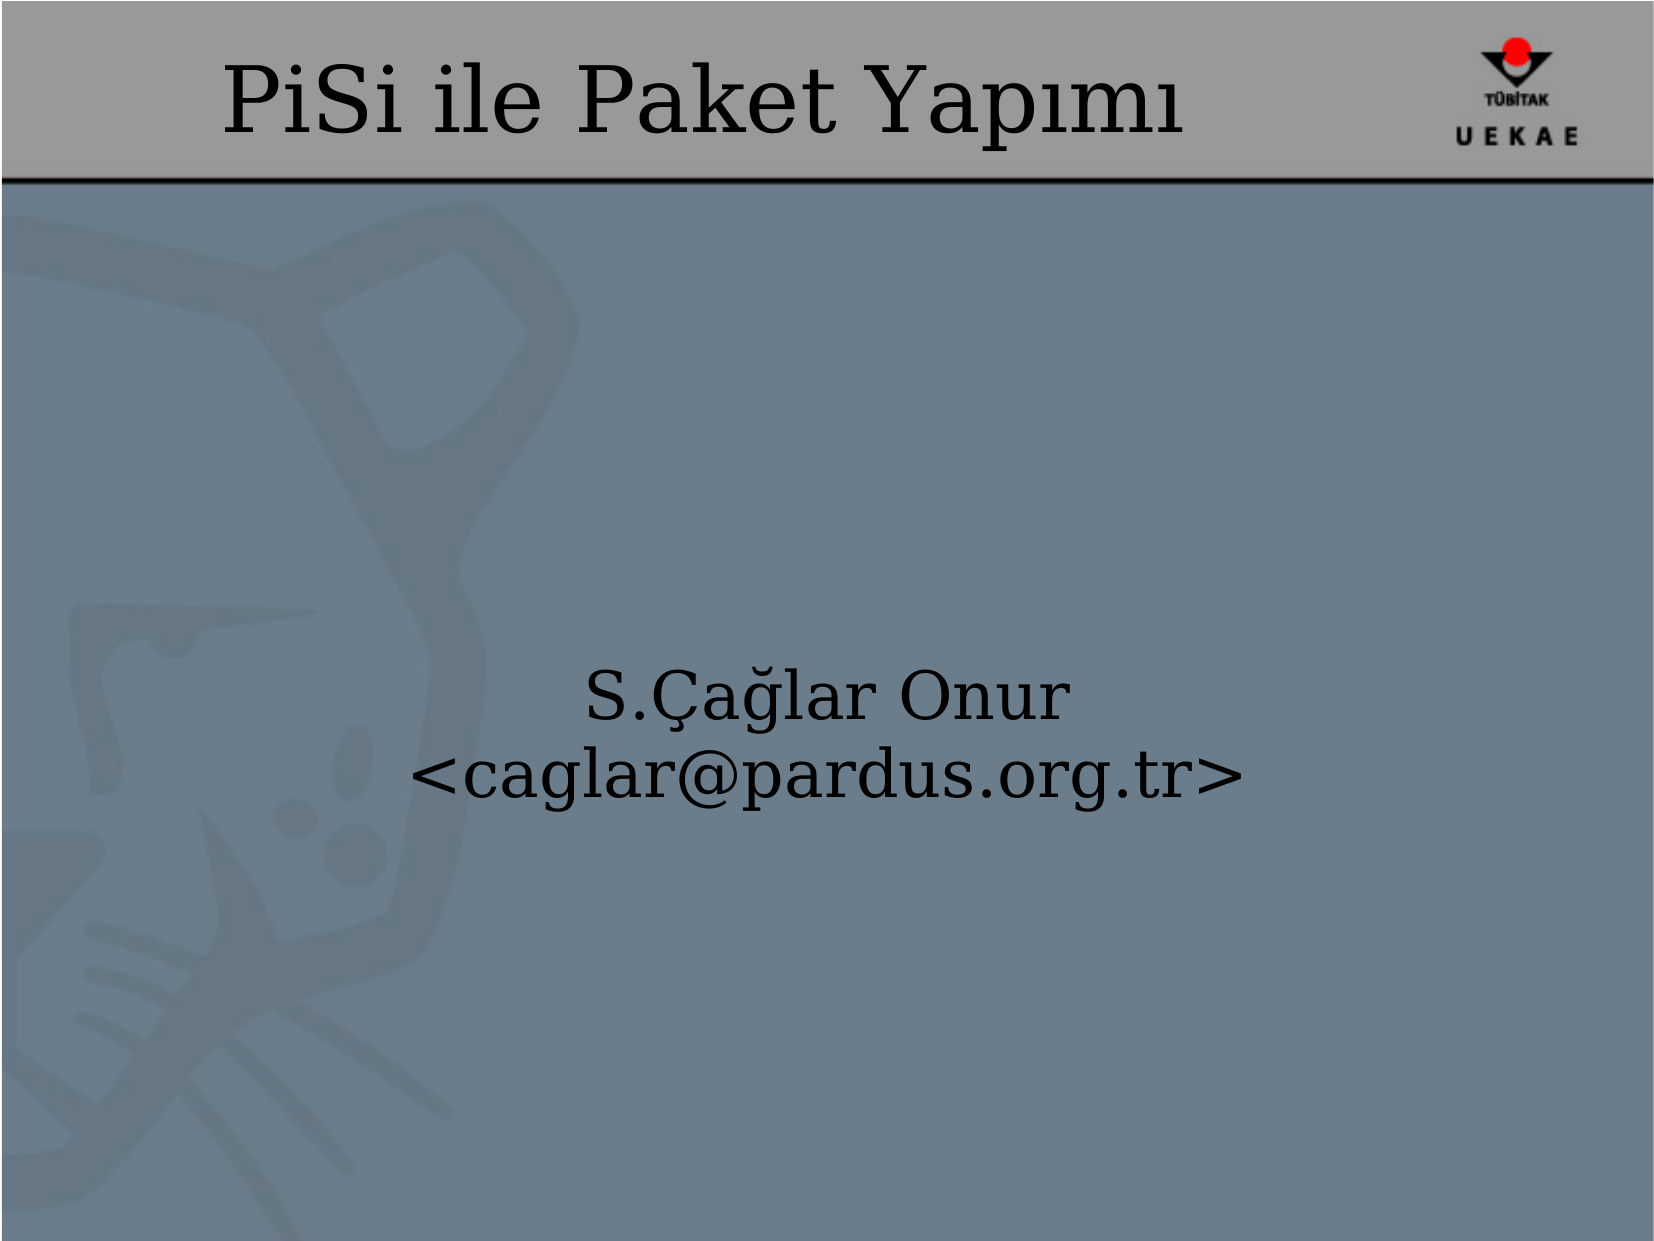

# PiSi ile Paket Yapımı
S.Çağlar Onur
<caglar@pardus.org.tr>